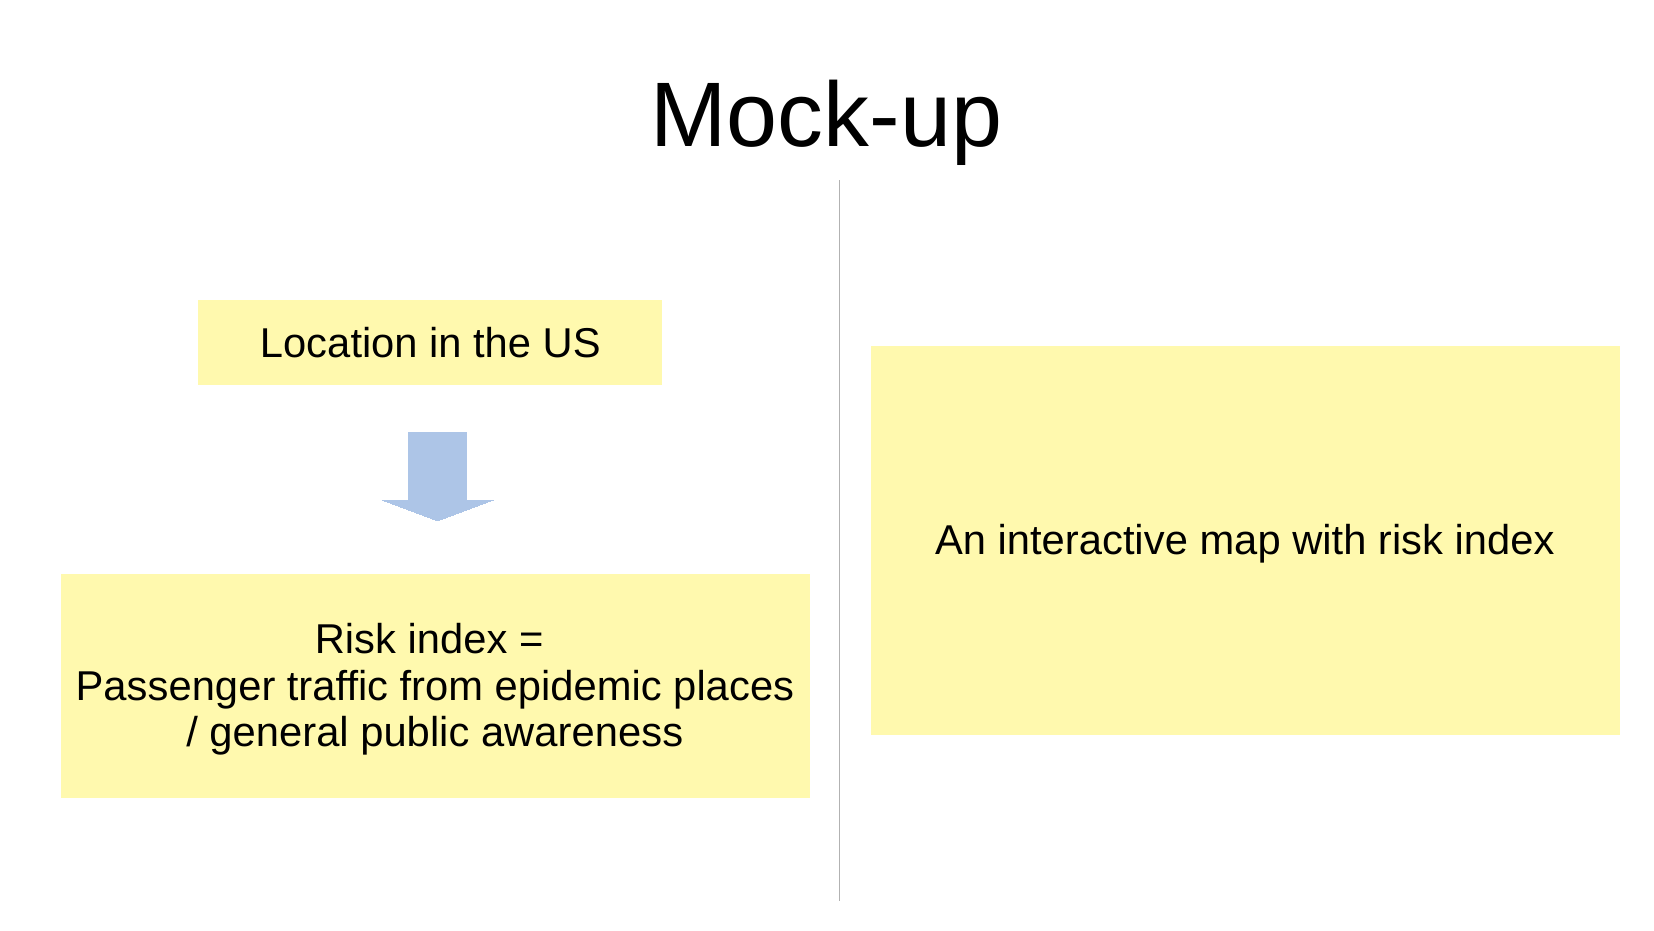

# Mock-up
Location in the US
An interactive map with risk index
Risk index =
Passenger traffic from epidemic places
/ general public awareness